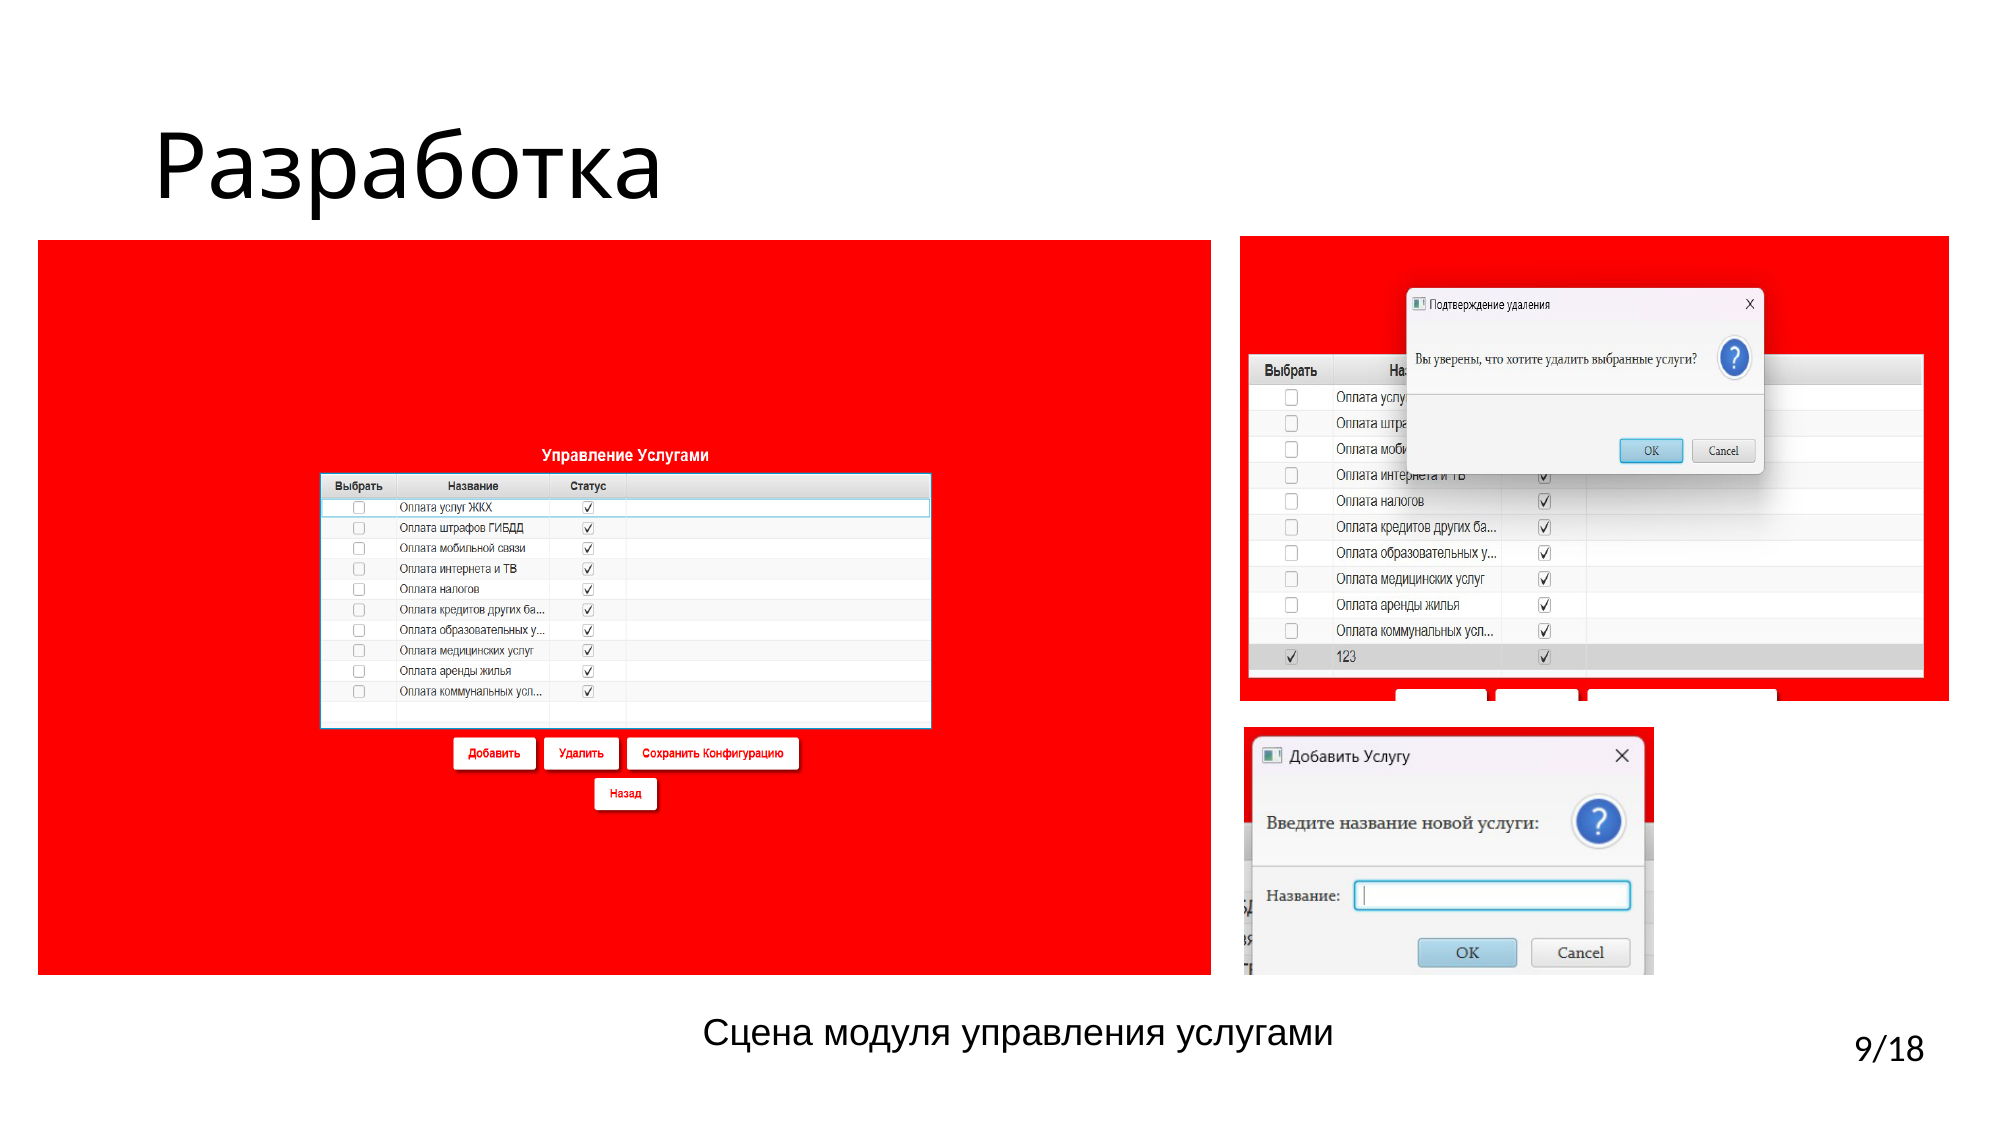

# Разработка
Сцена модуля управления услугами
9/18